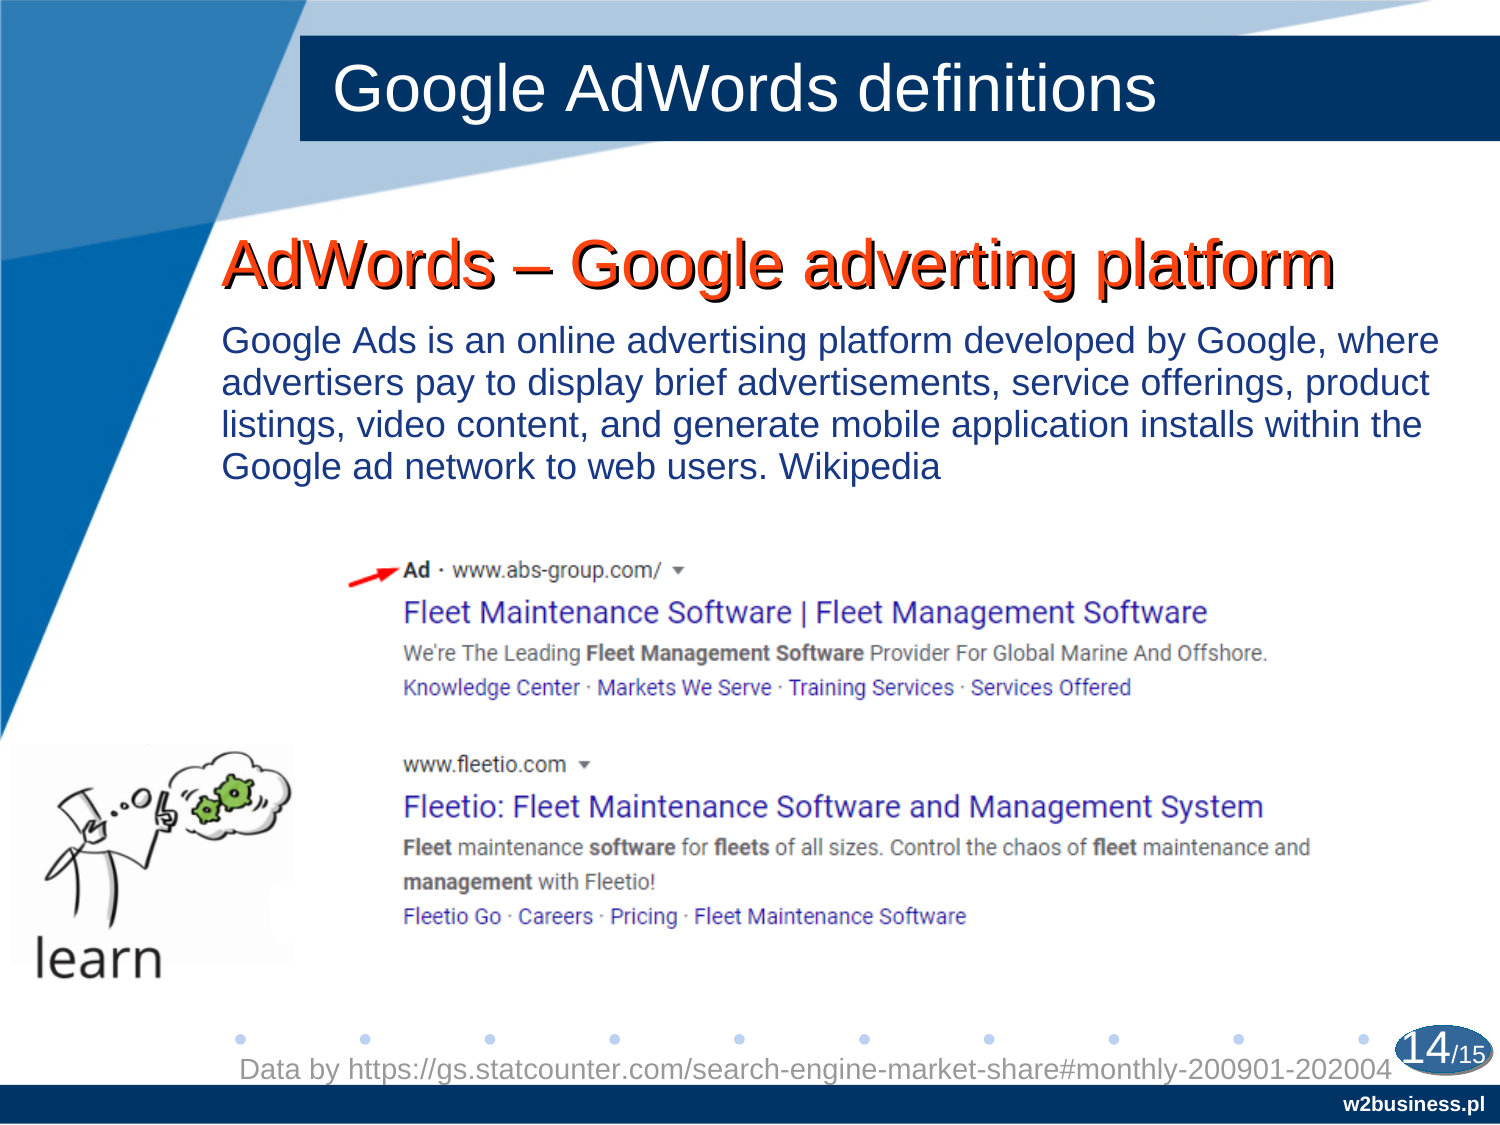

# Google AdWords definitions
AdWords – Google adverting platform
Google Ads is an online advertising platform developed by Google, where advertisers pay to display brief advertisements, service offerings, product listings, video content, and generate mobile application installs within the Google ad network to web users. Wikipedia
Data by https://gs.statcounter.com/search-engine-market-share#monthly-200901-202004